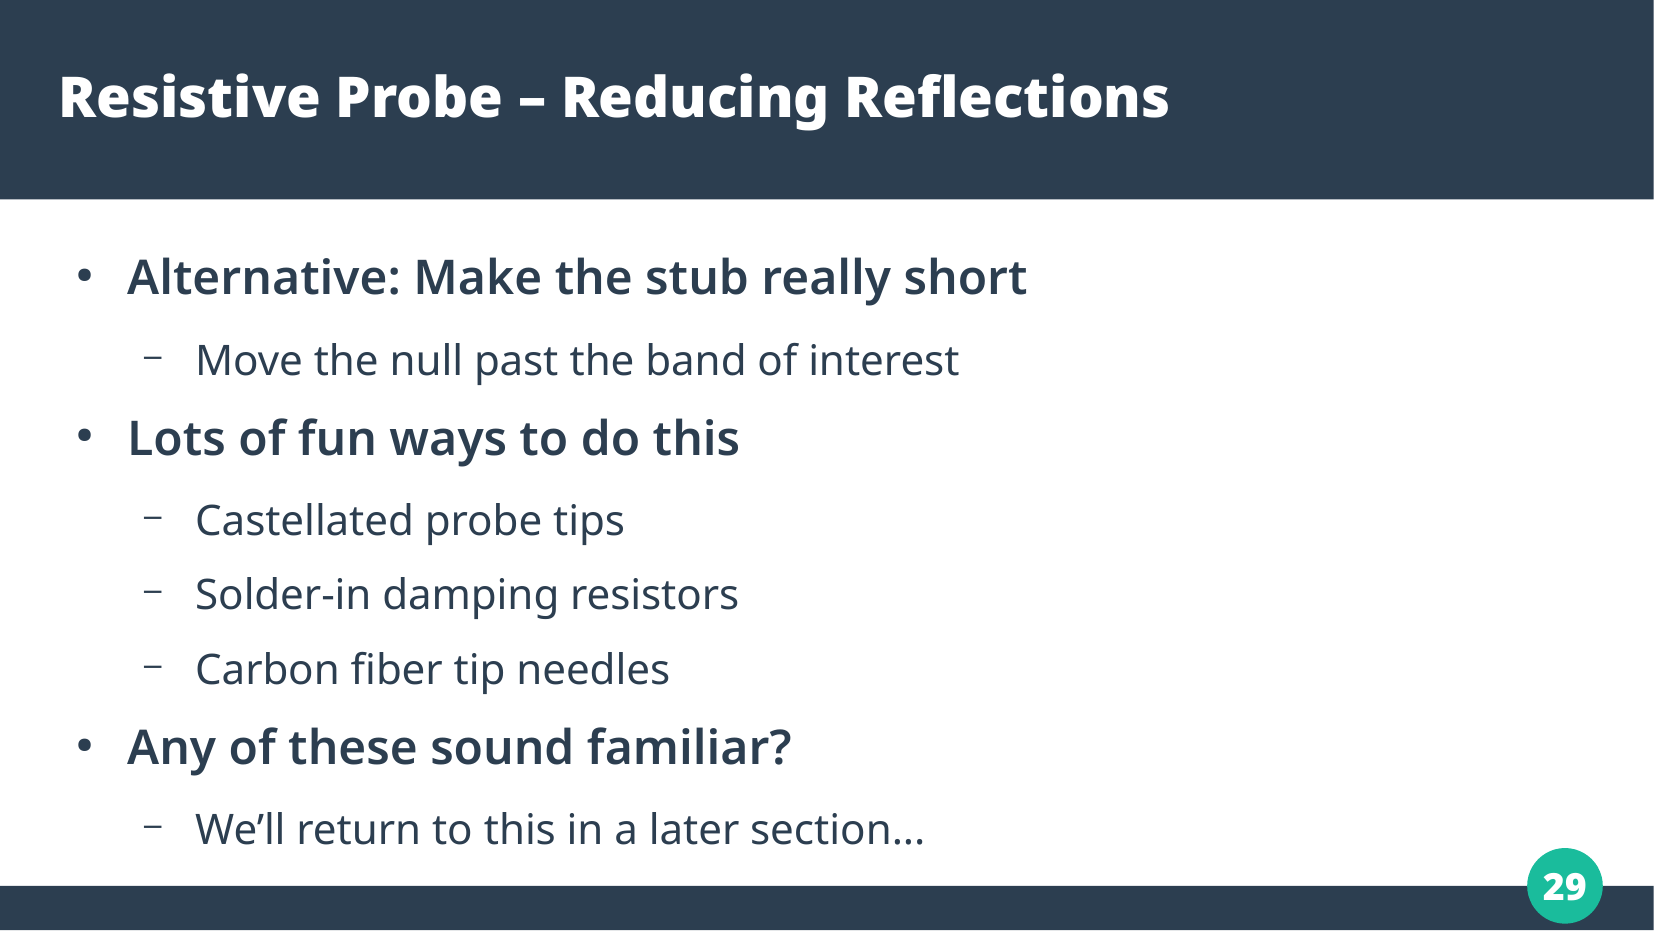

# Resistive Probe – Reducing Reflections
Alternative: Make the stub really short
Move the null past the band of interest
Lots of fun ways to do this
Castellated probe tips
Solder-in damping resistors
Carbon fiber tip needles
Any of these sound familiar?
We’ll return to this in a later section...